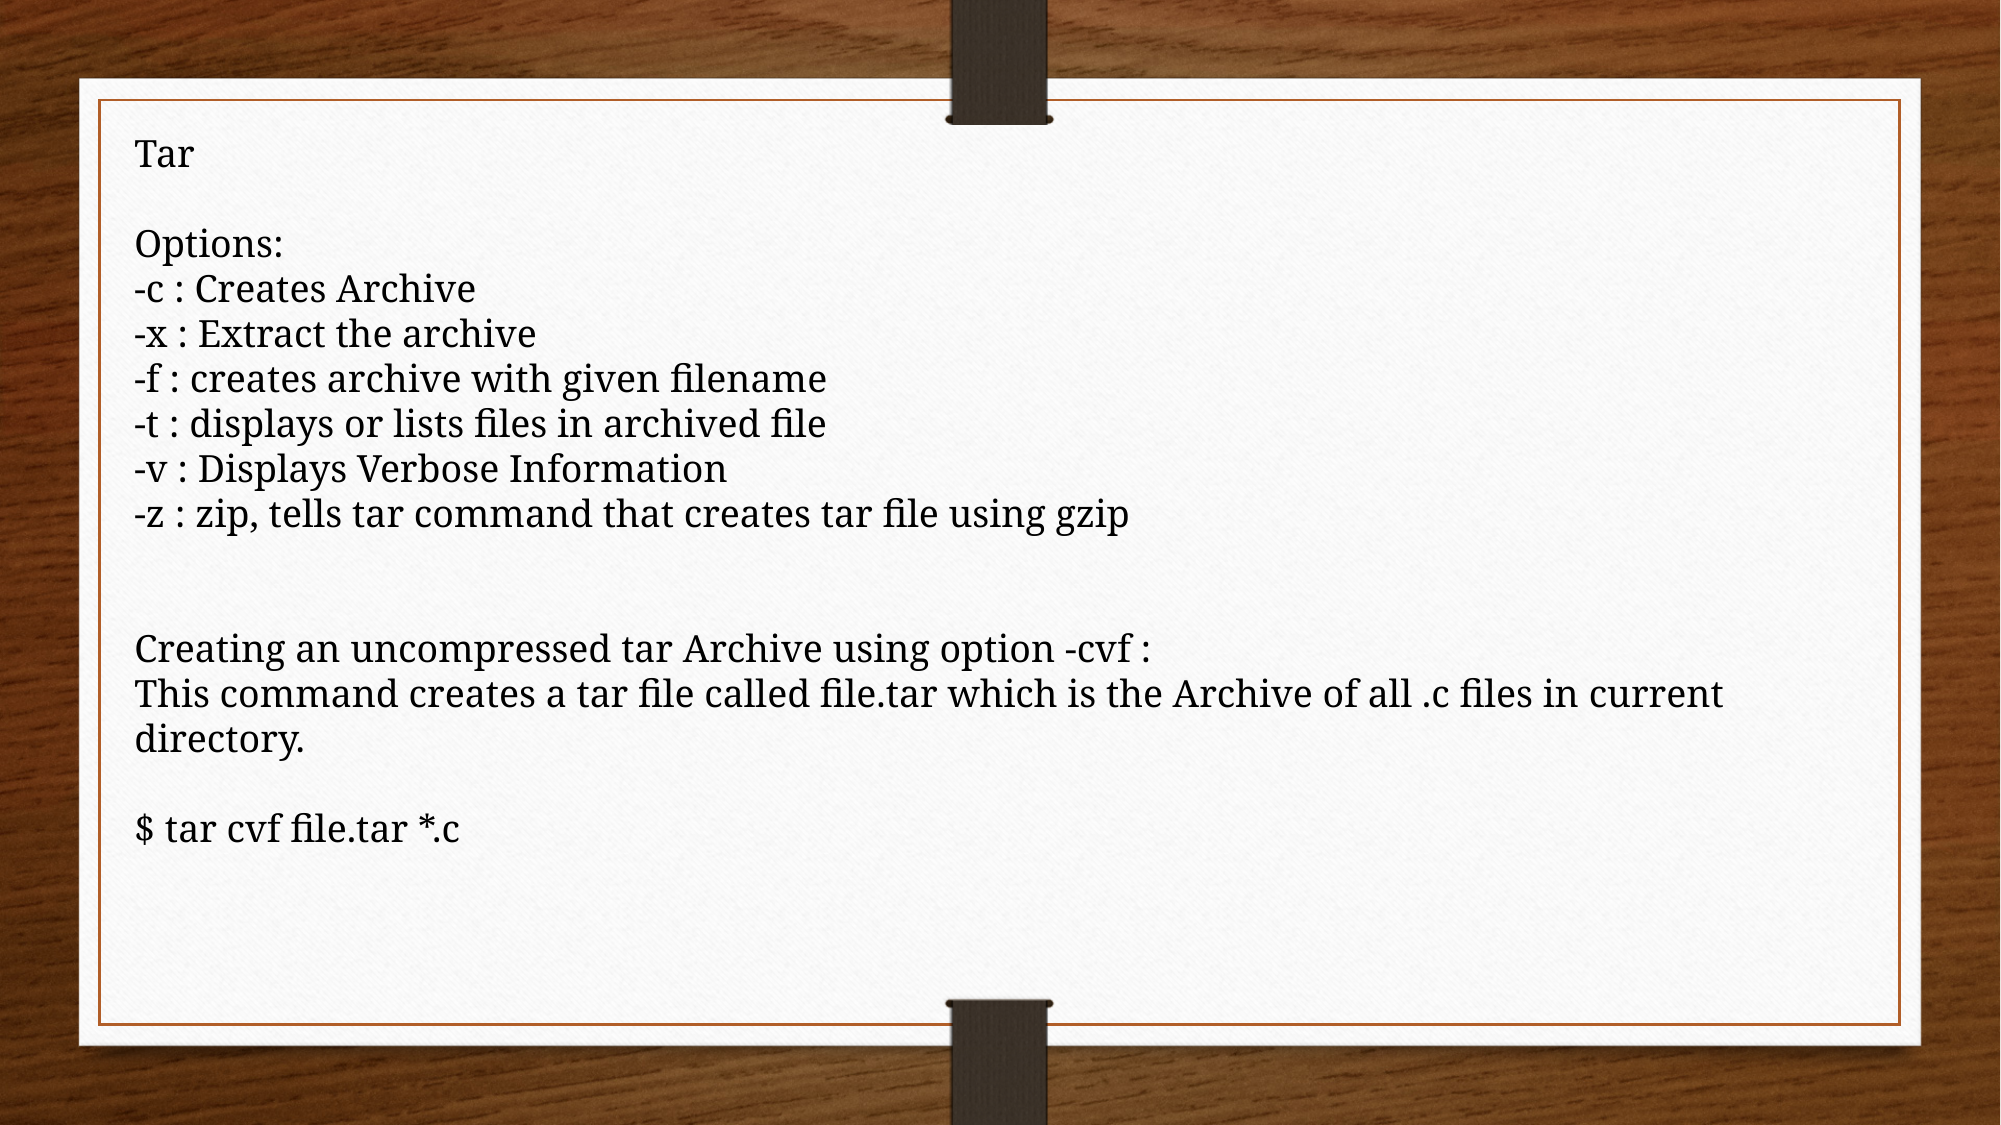

Tar
Options:
-c : Creates Archive
-x : Extract the archive
-f : creates archive with given filename
-t : displays or lists files in archived file
-v : Displays Verbose Information
-z : zip, tells tar command that creates tar file using gzip
Creating an uncompressed tar Archive using option -cvf :
This command creates a tar file called file.tar which is the Archive of all .c files in current directory.
$ tar cvf file.tar *.c